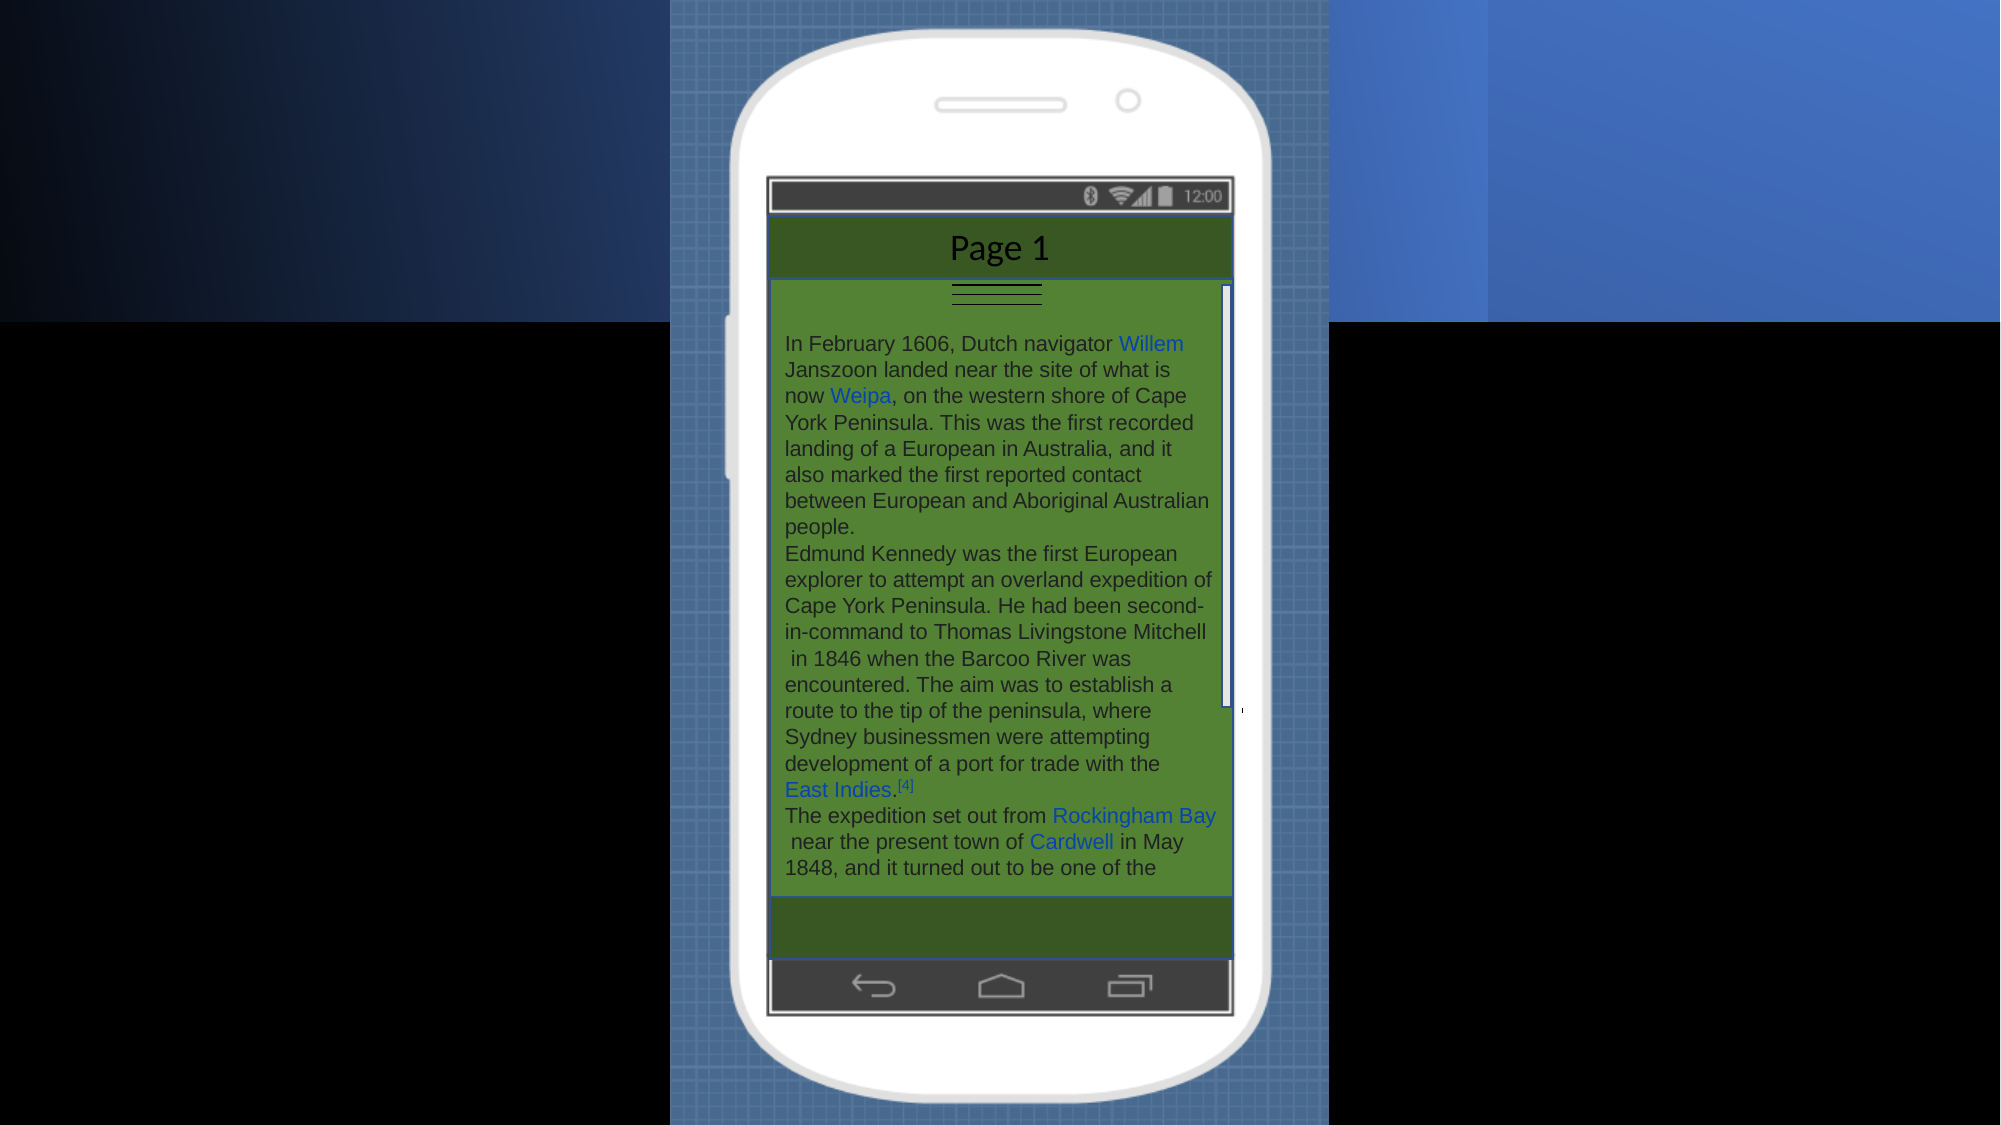

Page 1
In February 1606, Dutch navigator WillemJanszoon landed near the site of what is now Weipa, on the western shore of Cape York Peninsula. This was the first recorded landing of a European in Australia, and it also marked the first reported contact between European and Aboriginal Australian people.
Edmund Kennedy was the first European explorer to attempt an overland expedition of Cape York Peninsula. He had been second-in-command to Thomas Livingstone Mitchell in 1846 when the Barcoo River was encountered. The aim was to establish a route to the tip of the peninsula, where Sydney businessmen were attempting development of a port for trade with the East Indies.[4]
The expedition set out from Rockingham Bay near the present town of Cardwell in May 1848, and it turned out to be one of the